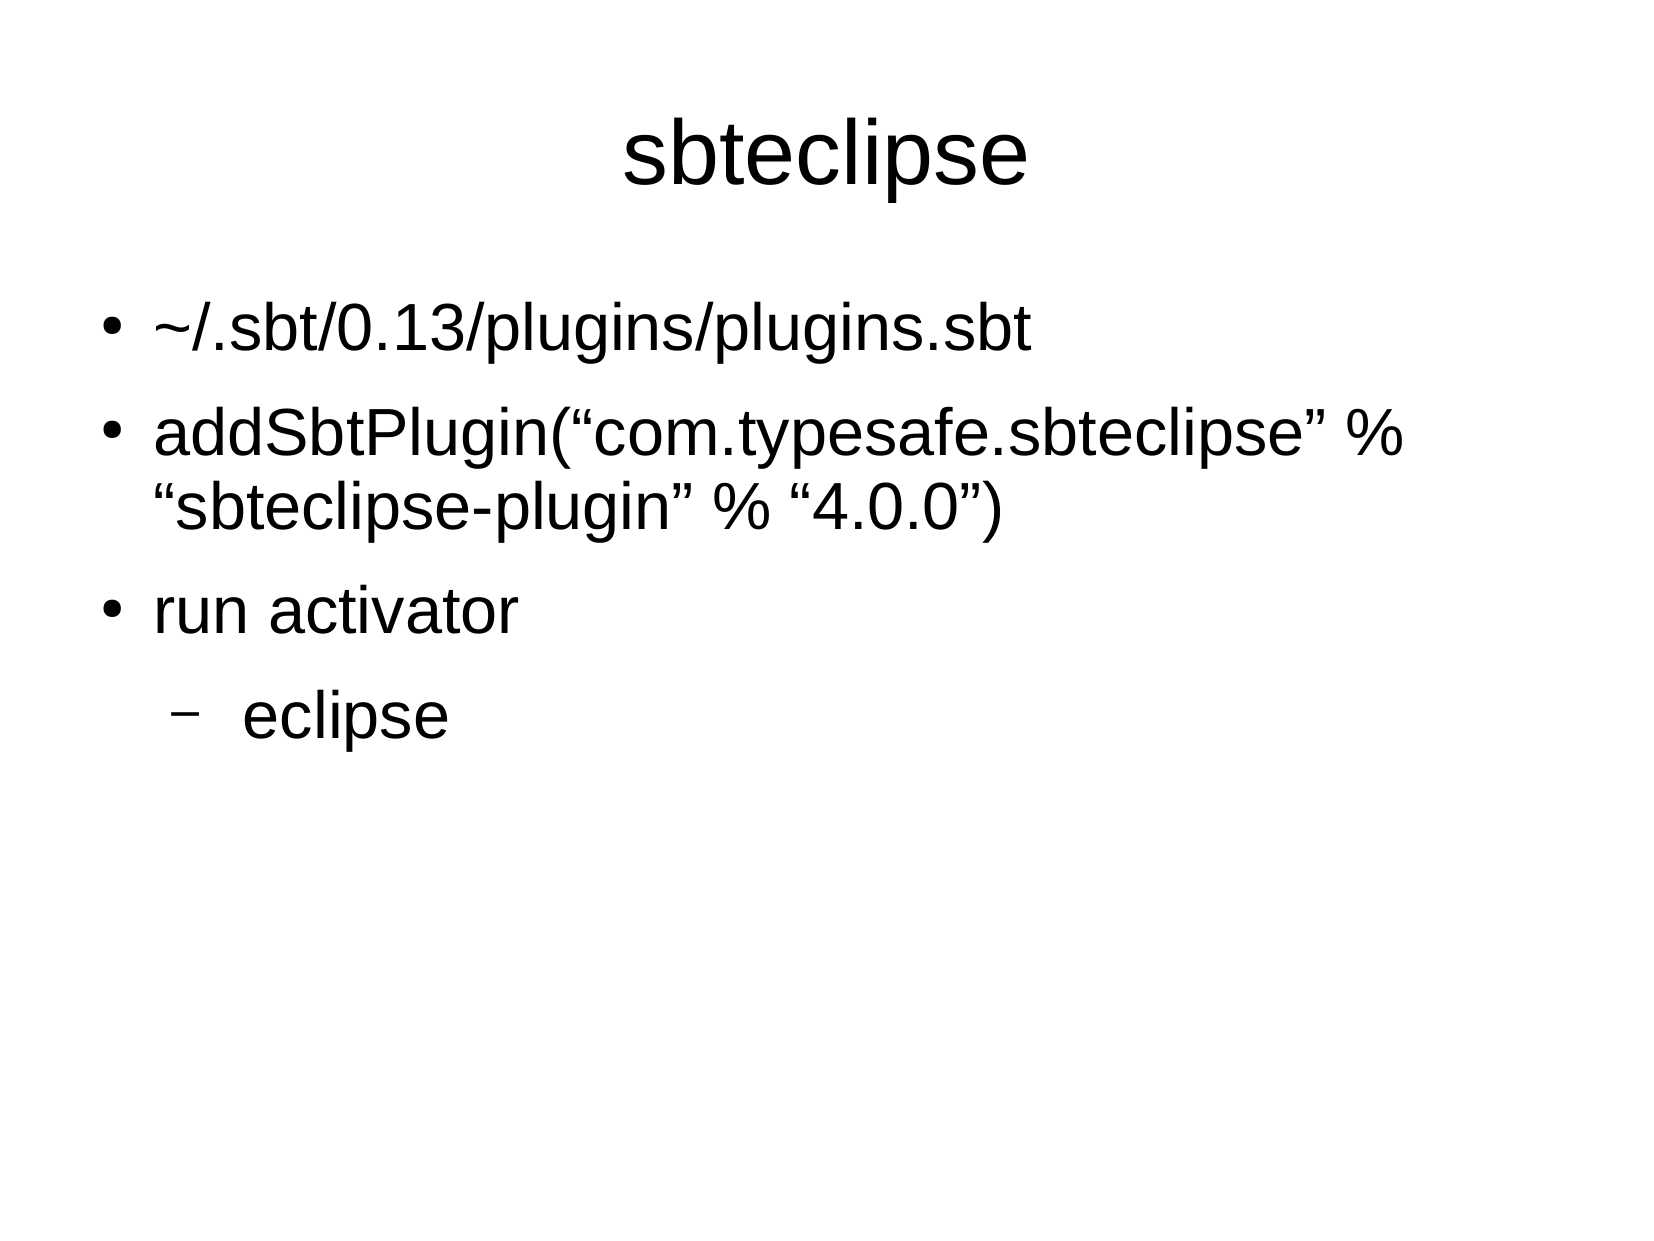

# sbteclipse
~/.sbt/0.13/plugins/plugins.sbt
addSbtPlugin(“com.typesafe.sbteclipse” % “sbteclipse-plugin” % “4.0.0”)
run activator
 eclipse